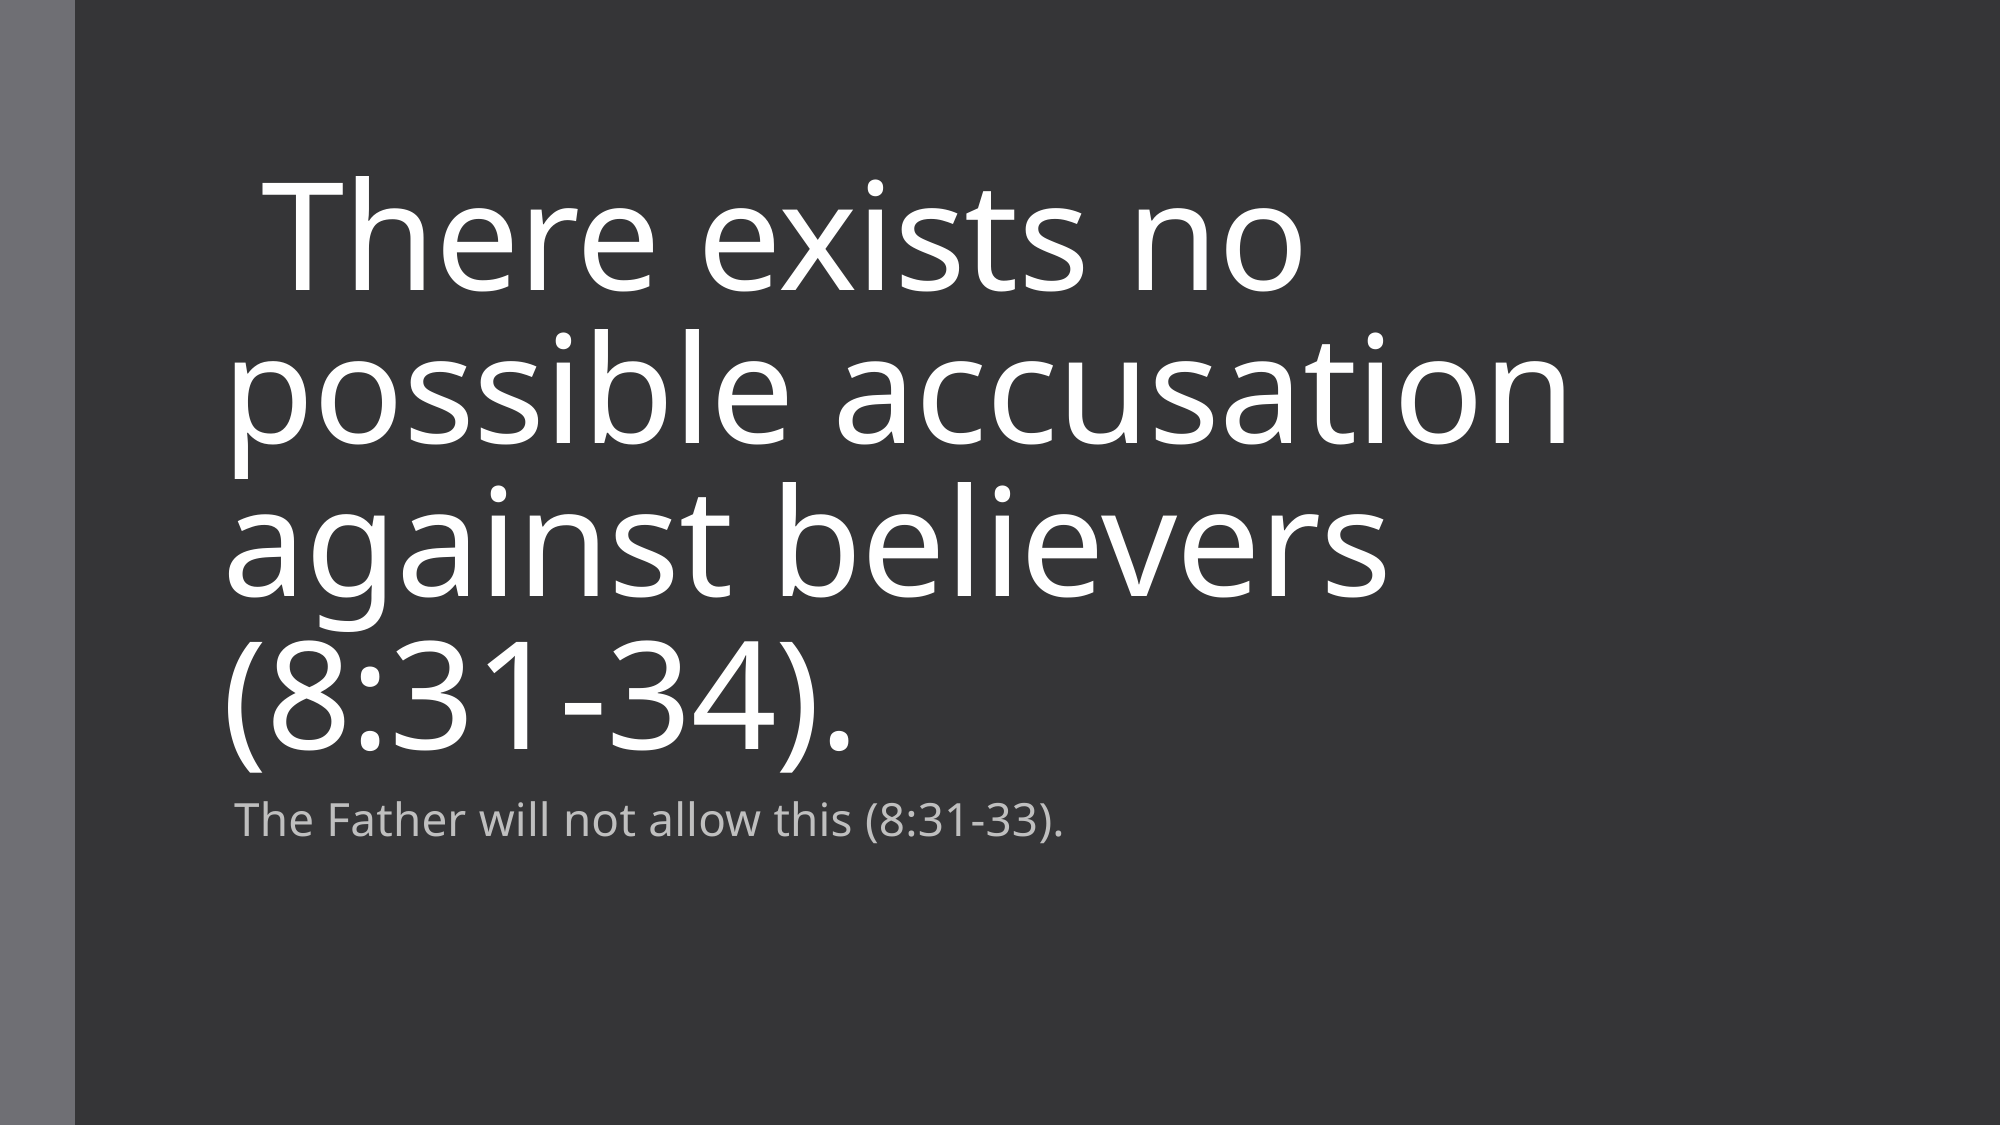

# There exists no possible accusation against believers (8:31-34).
 The Father will not allow this (8:31-33).